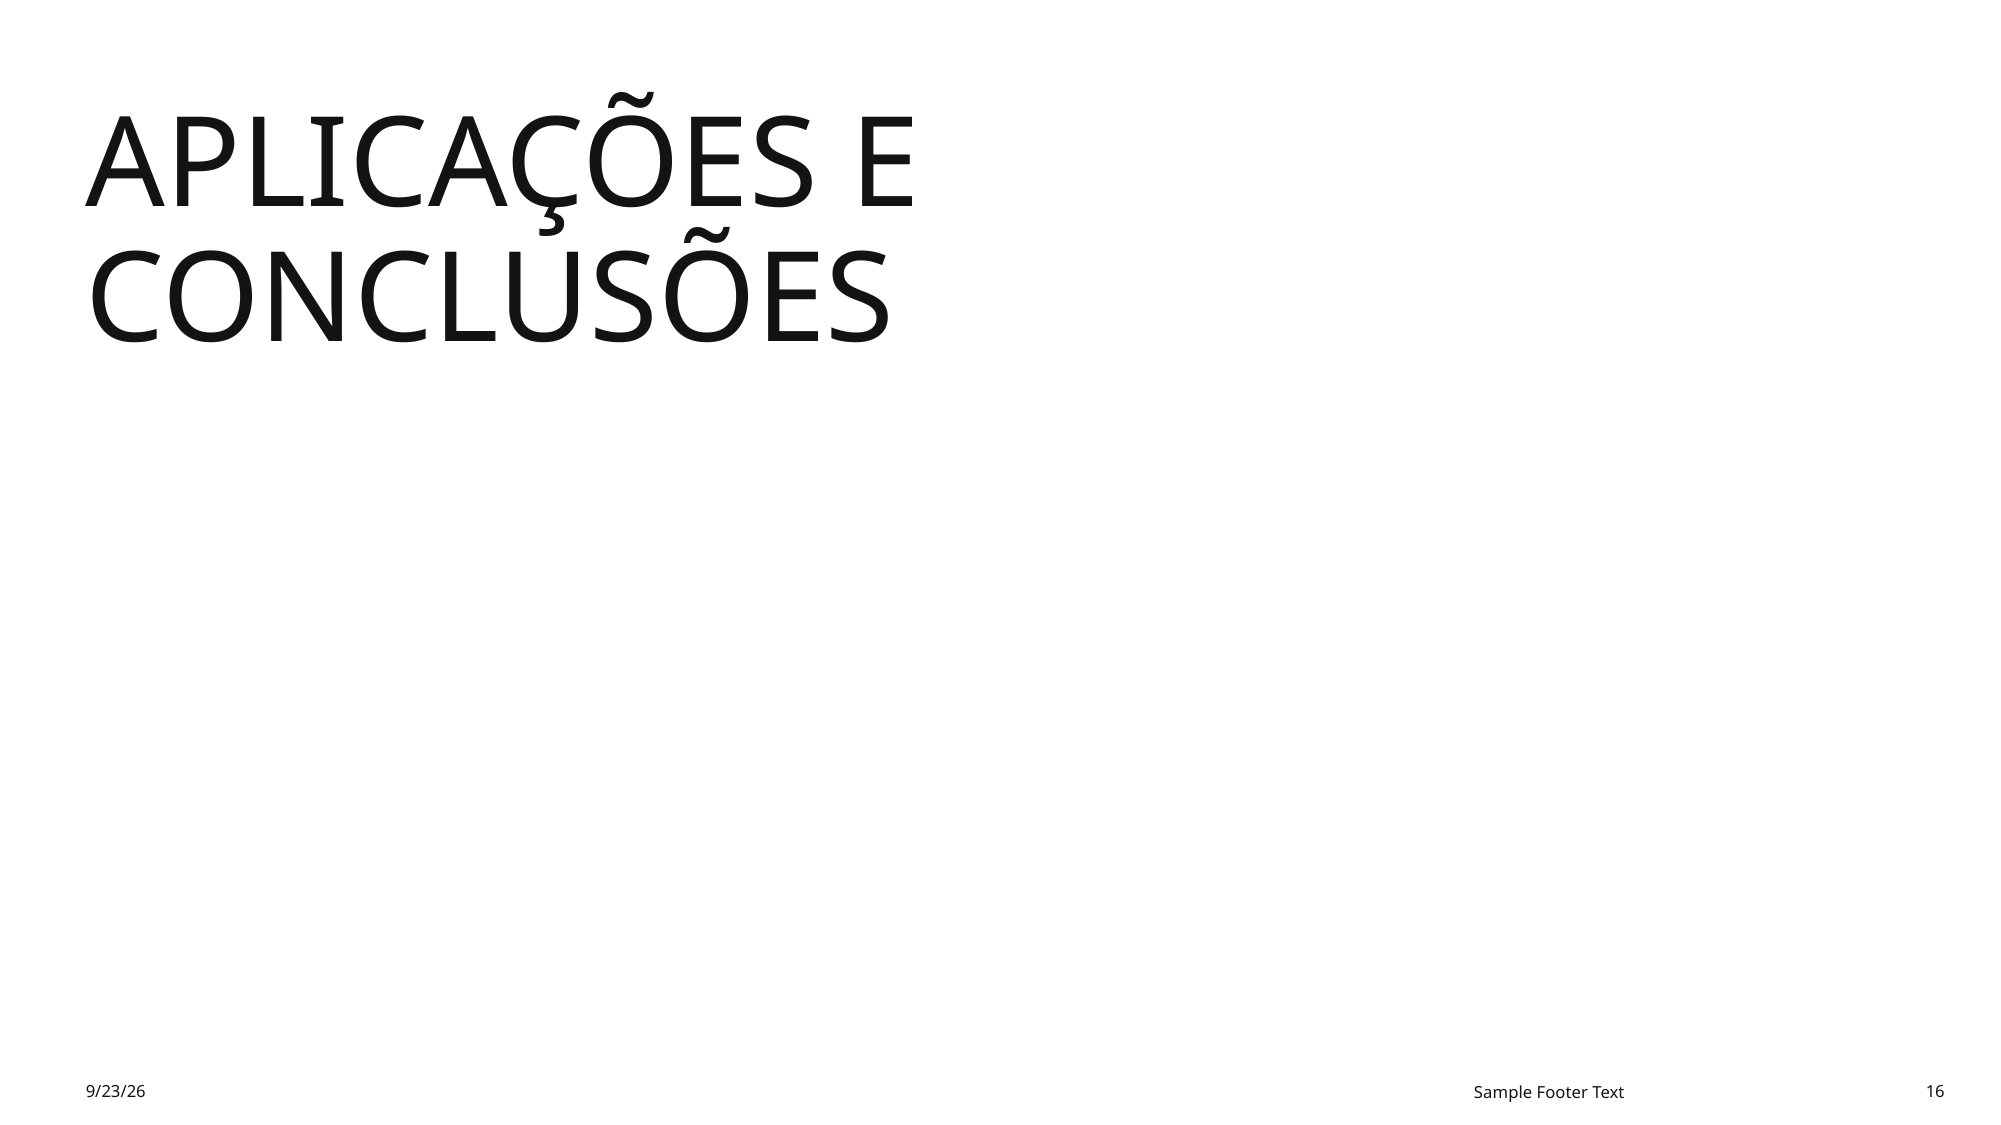

# Aplicações e conclusões
Sample Footer Text